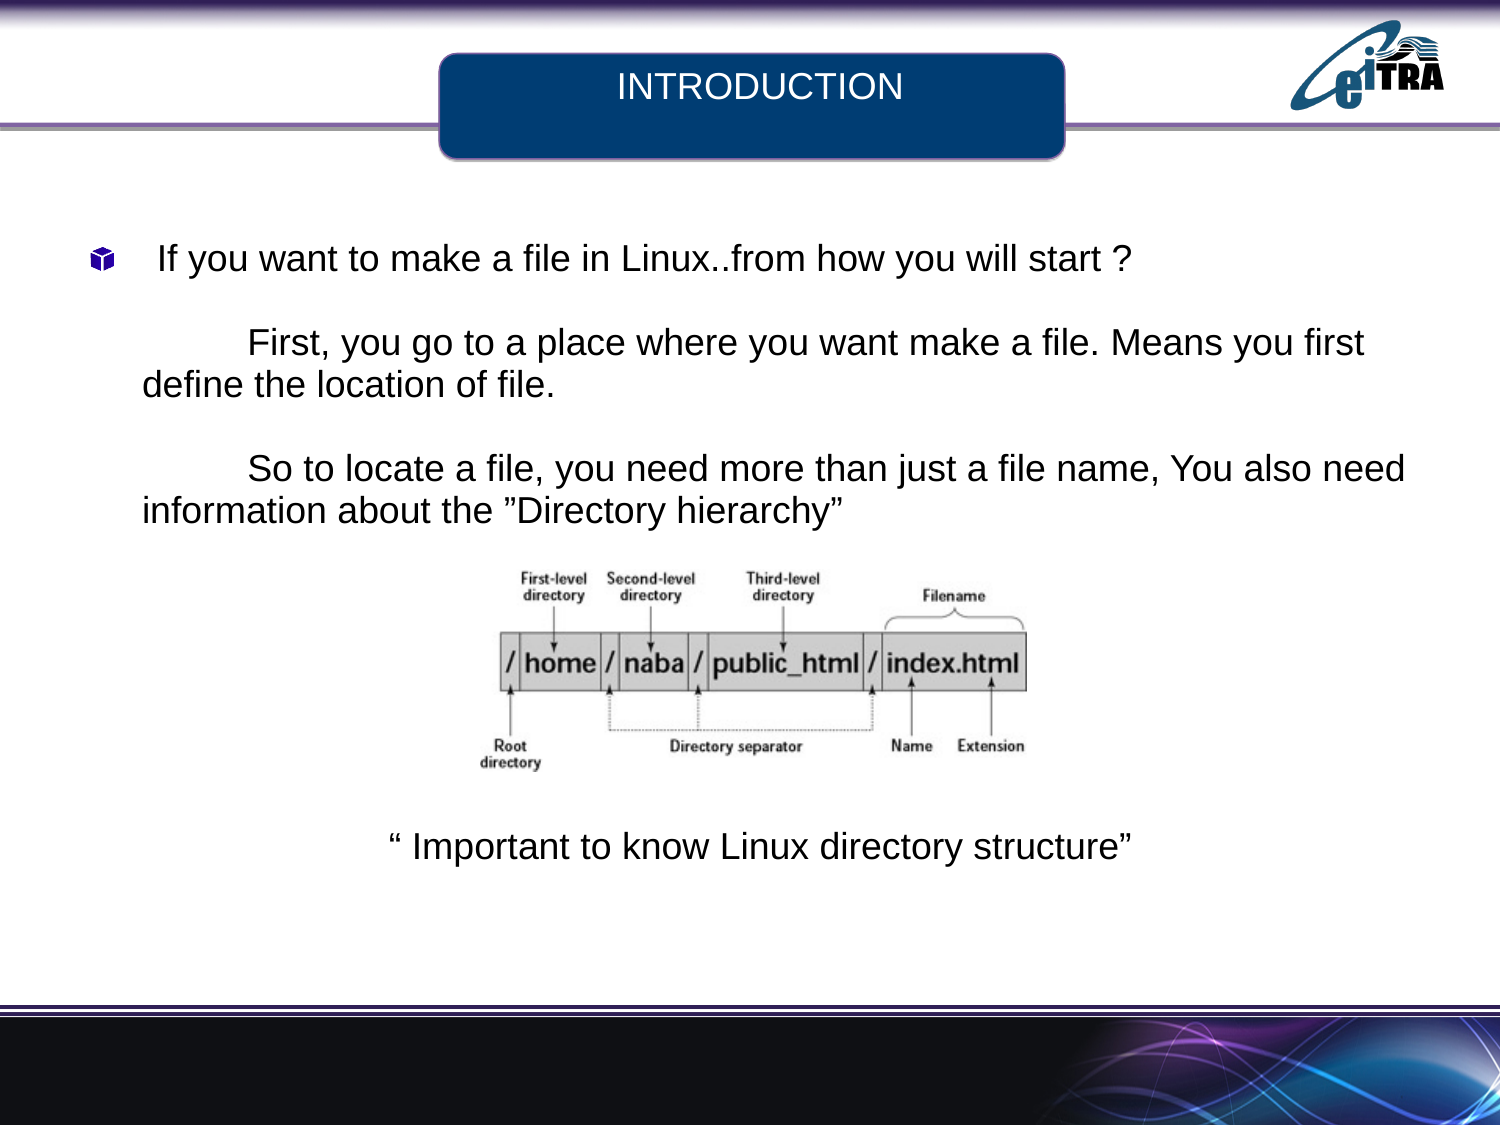

INTRODUCTION
 If you want to make a file in Linux..from how you will start ?
 First, you go to a place where you want make a file. Means you first define the location of file.
 So to locate a file, you need more than just a file name, You also need information about the ”Directory hierarchy”
“ Important to know Linux directory structure”